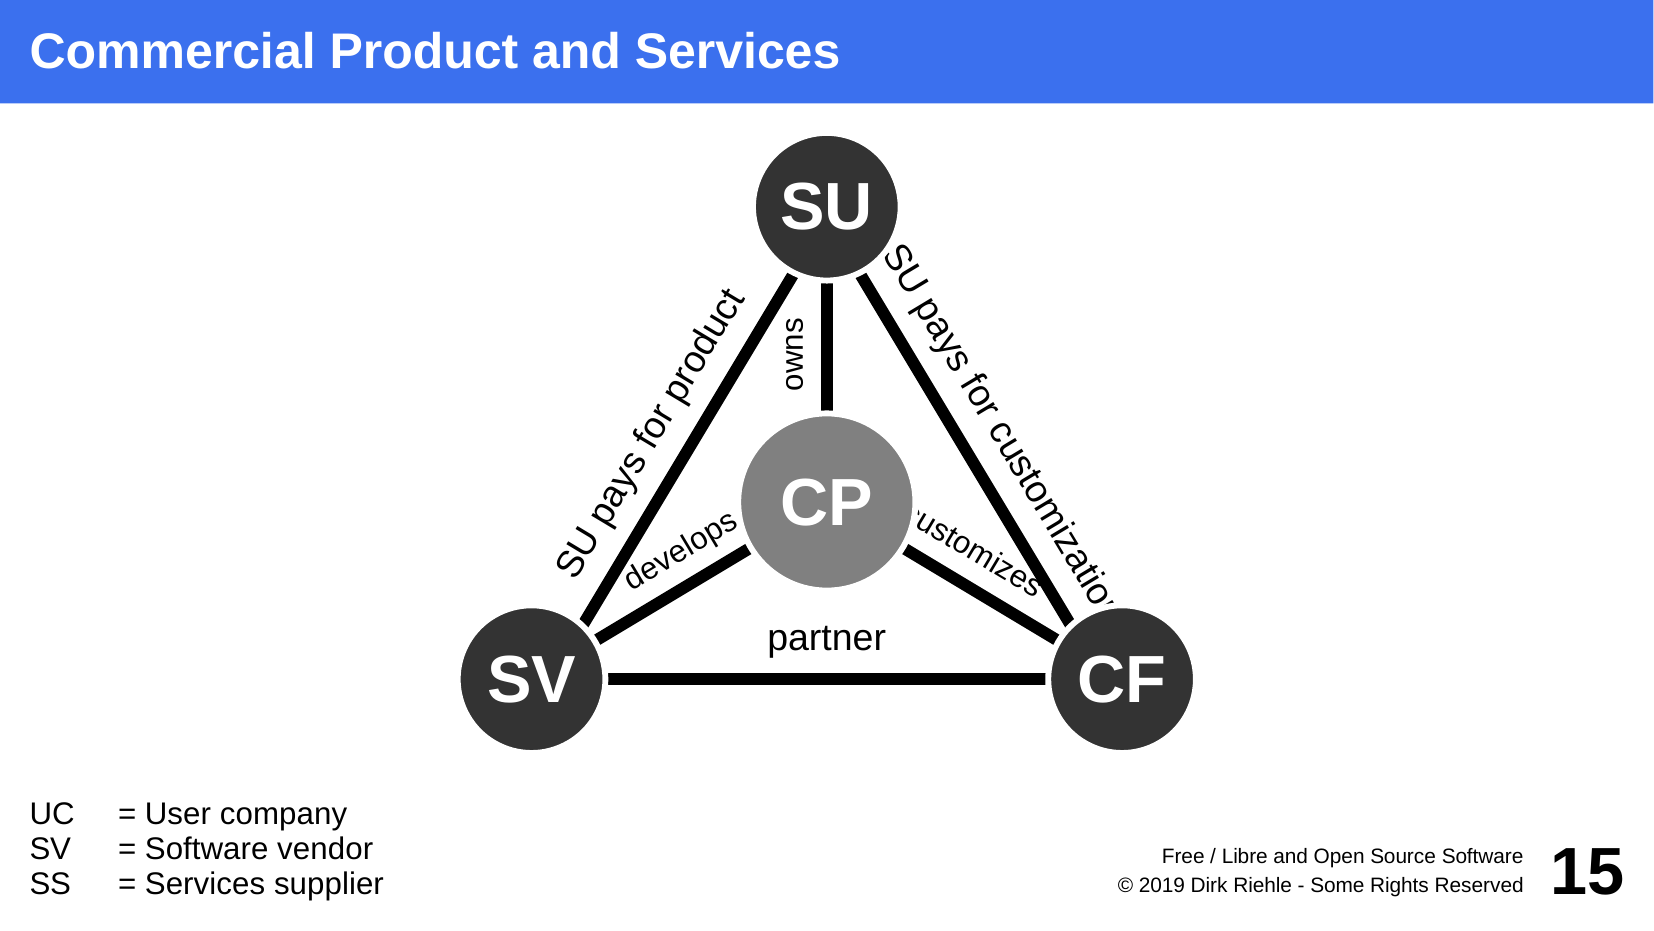

# Commercial Product and Services
SU
owns
SU pays for product
SU pays for customization
CP
 develops
customizes
SV
CF
partner
UC	= User company
SV	= Software vendor
SS	= Services supplier
Free / Libre and Open Source Software
15
© 2019 Dirk Riehle - Some Rights Reserved